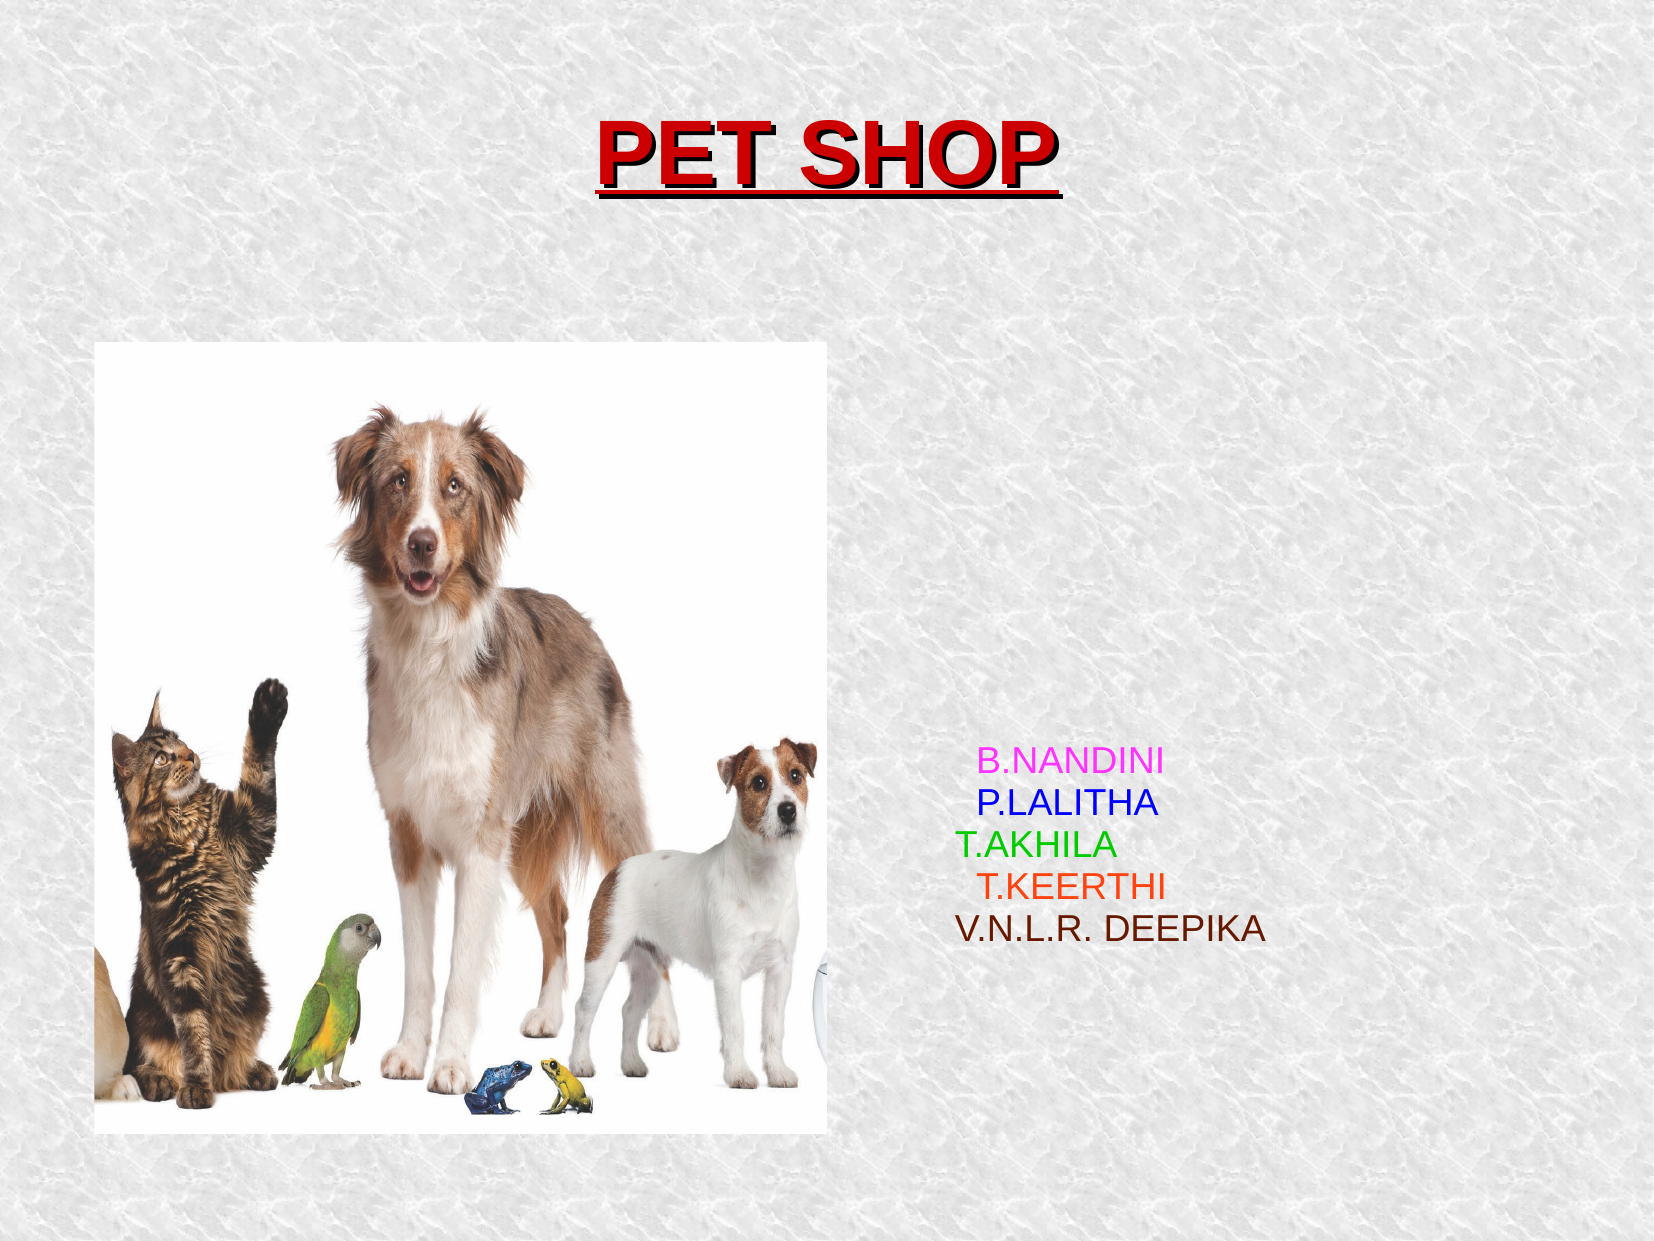

# PET SHOP
BY:
 B.NANDINI
 P.LALITHA
T.AKHILA
 T.KEERTHI
V.N.L.R. DEEPIKA